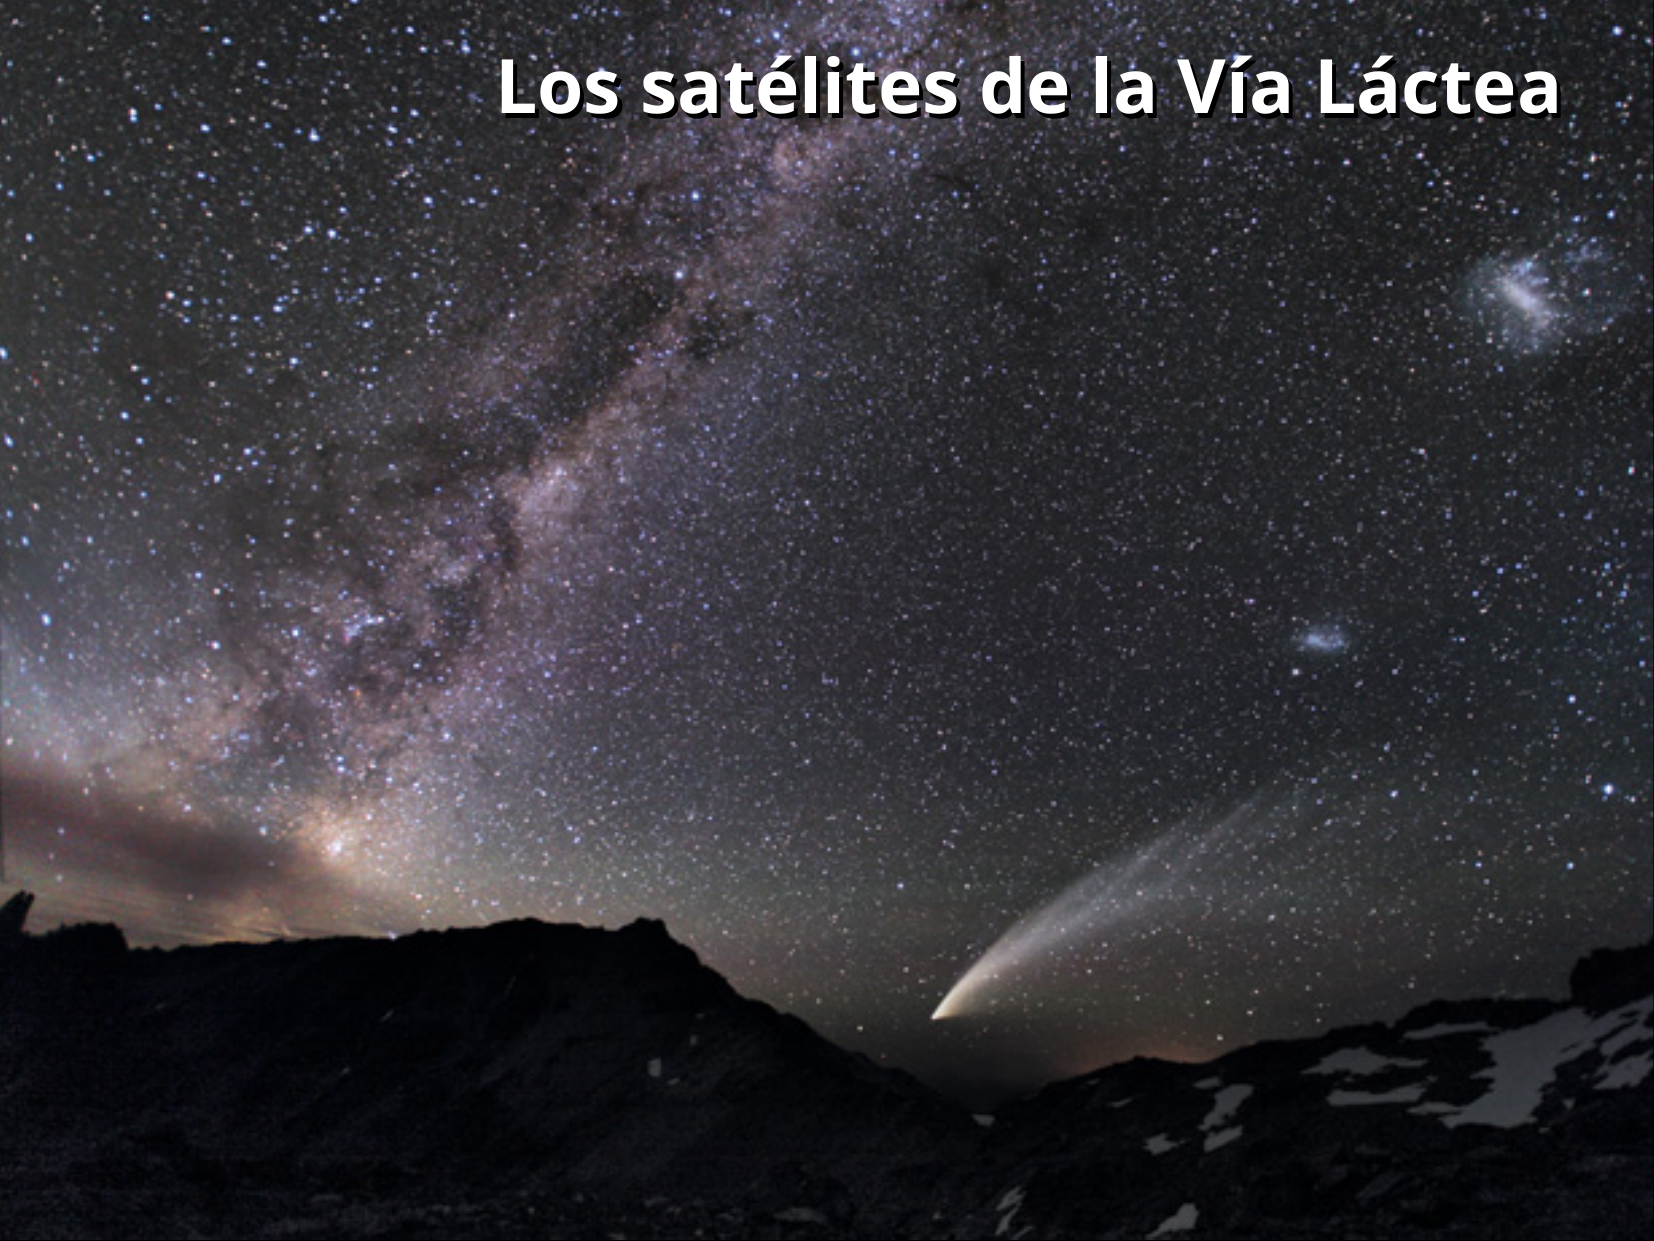

# Los satélites de la Vía Láctea
H. Asorey - Física IV B
46